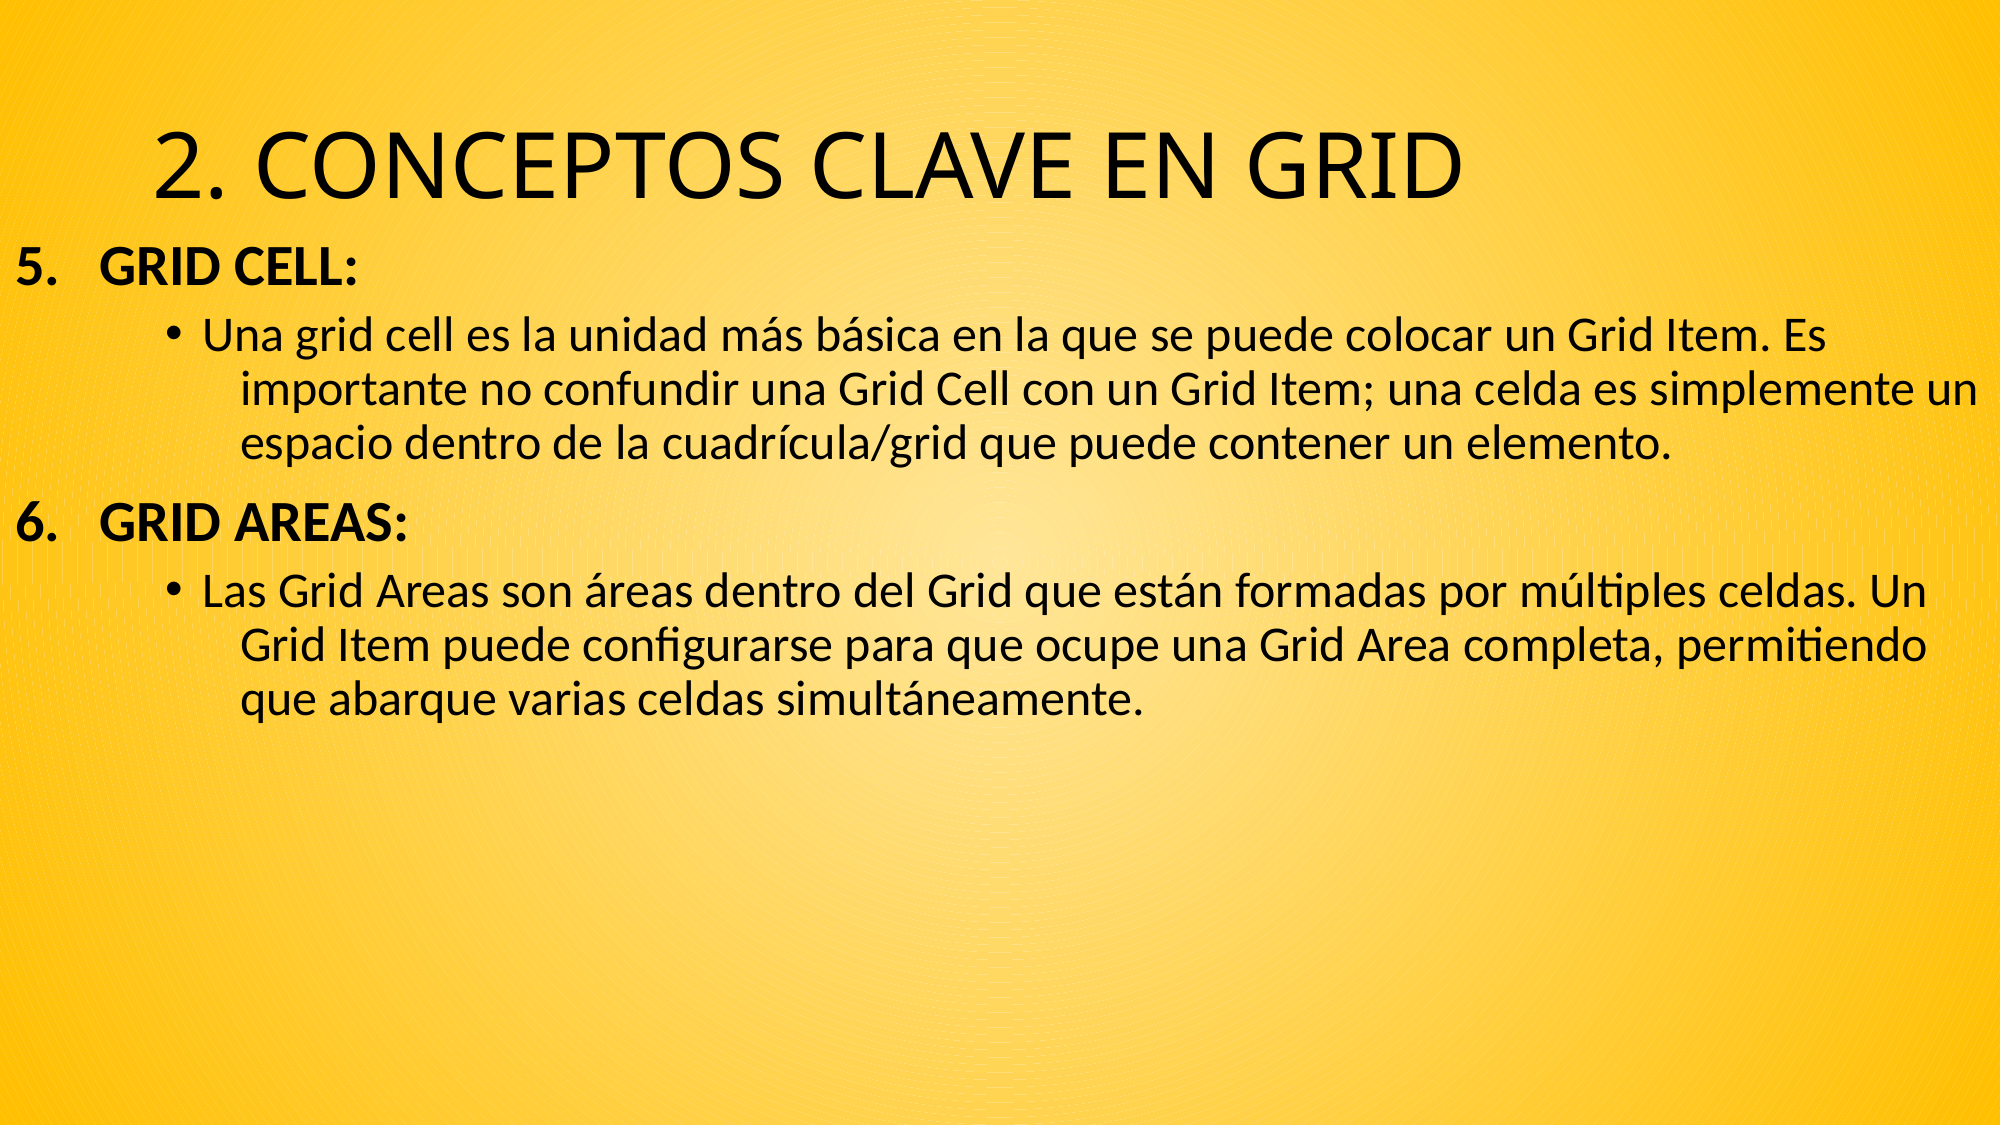

# 2. CONCEPTOS CLAVE EN GRID
GRID CELL:
Una grid cell es la unidad más básica en la que se puede colocar un Grid Item. Es importante no confundir una Grid Cell con un Grid Item; una celda es simplemente un espacio dentro de la cuadrícula/grid que puede contener un elemento.
GRID AREAS:
Las Grid Areas son áreas dentro del Grid que están formadas por múltiples celdas. Un Grid Item puede configurarse para que ocupe una Grid Area completa, permitiendo que abarque varias celdas simultáneamente.